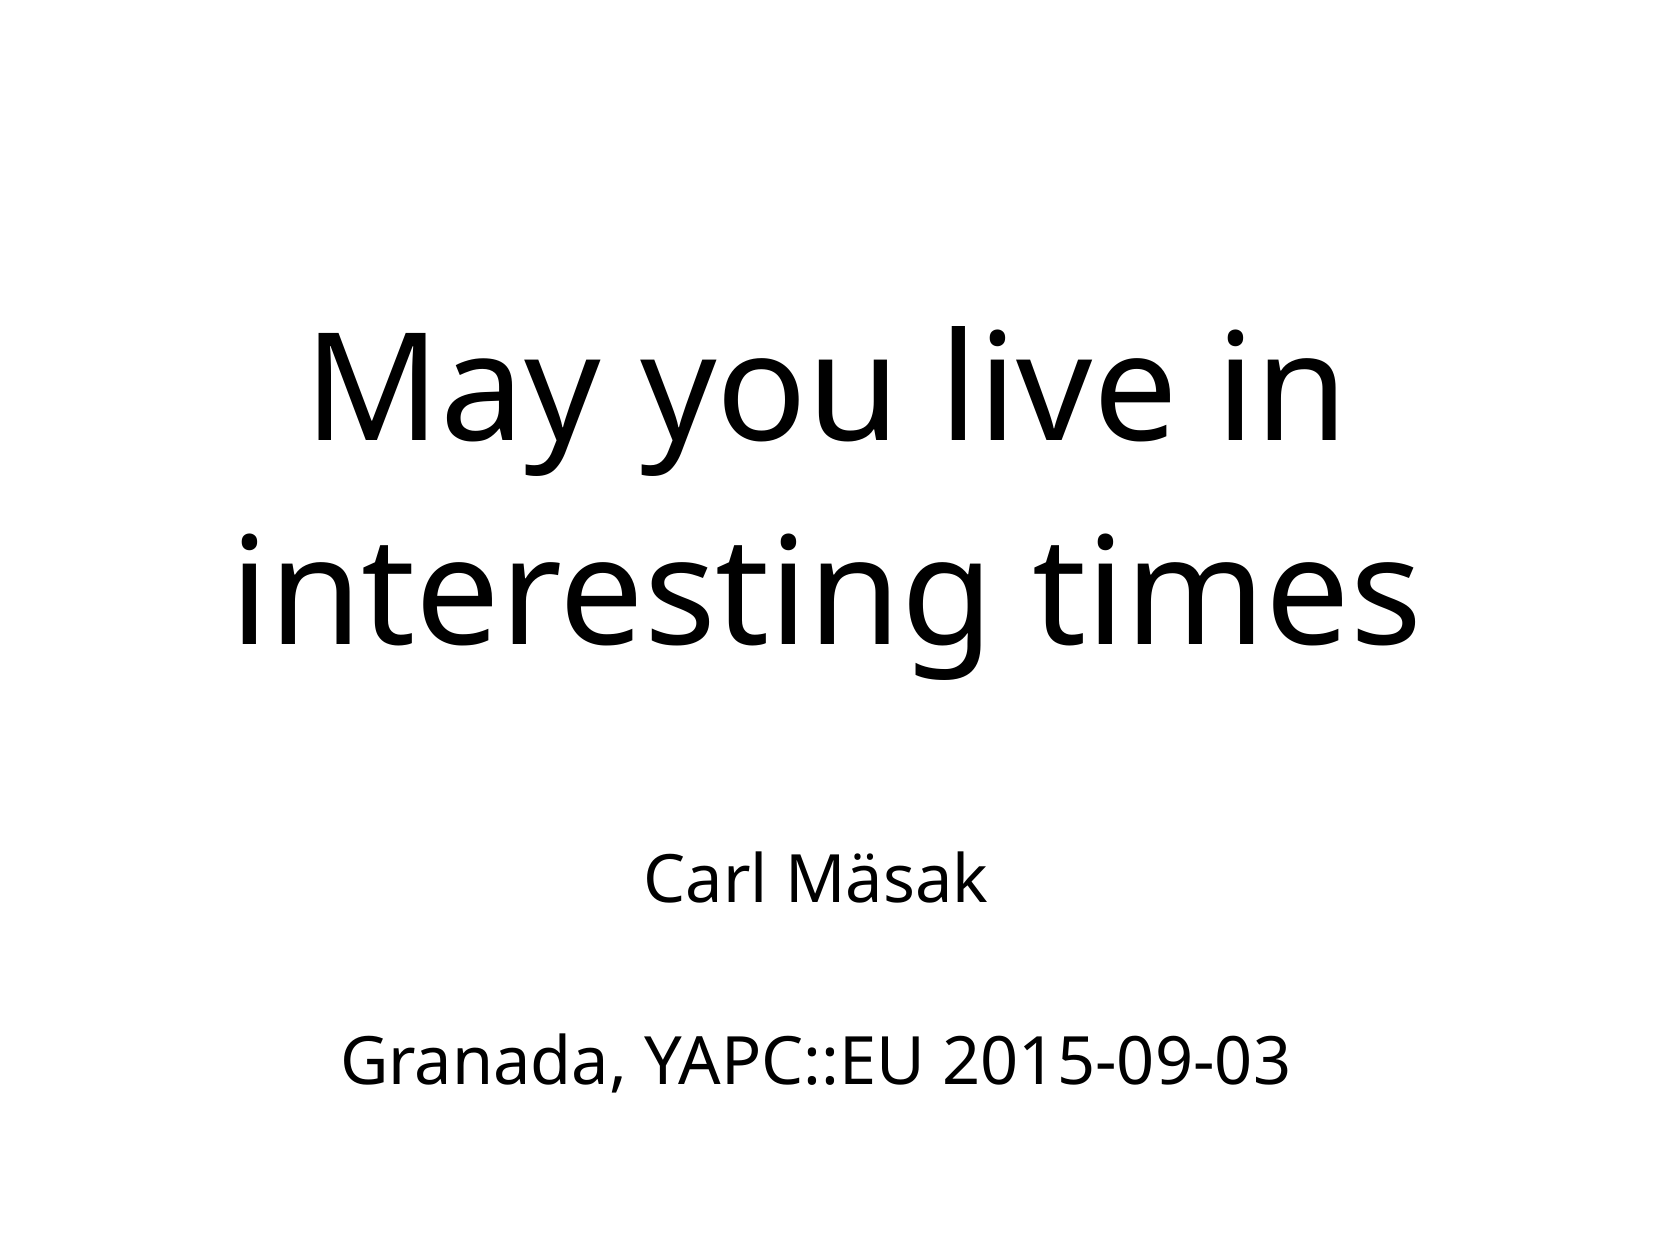

# May you live in interesting times
Carl Mäsak
Granada, YAPC::EU 2015-09-03